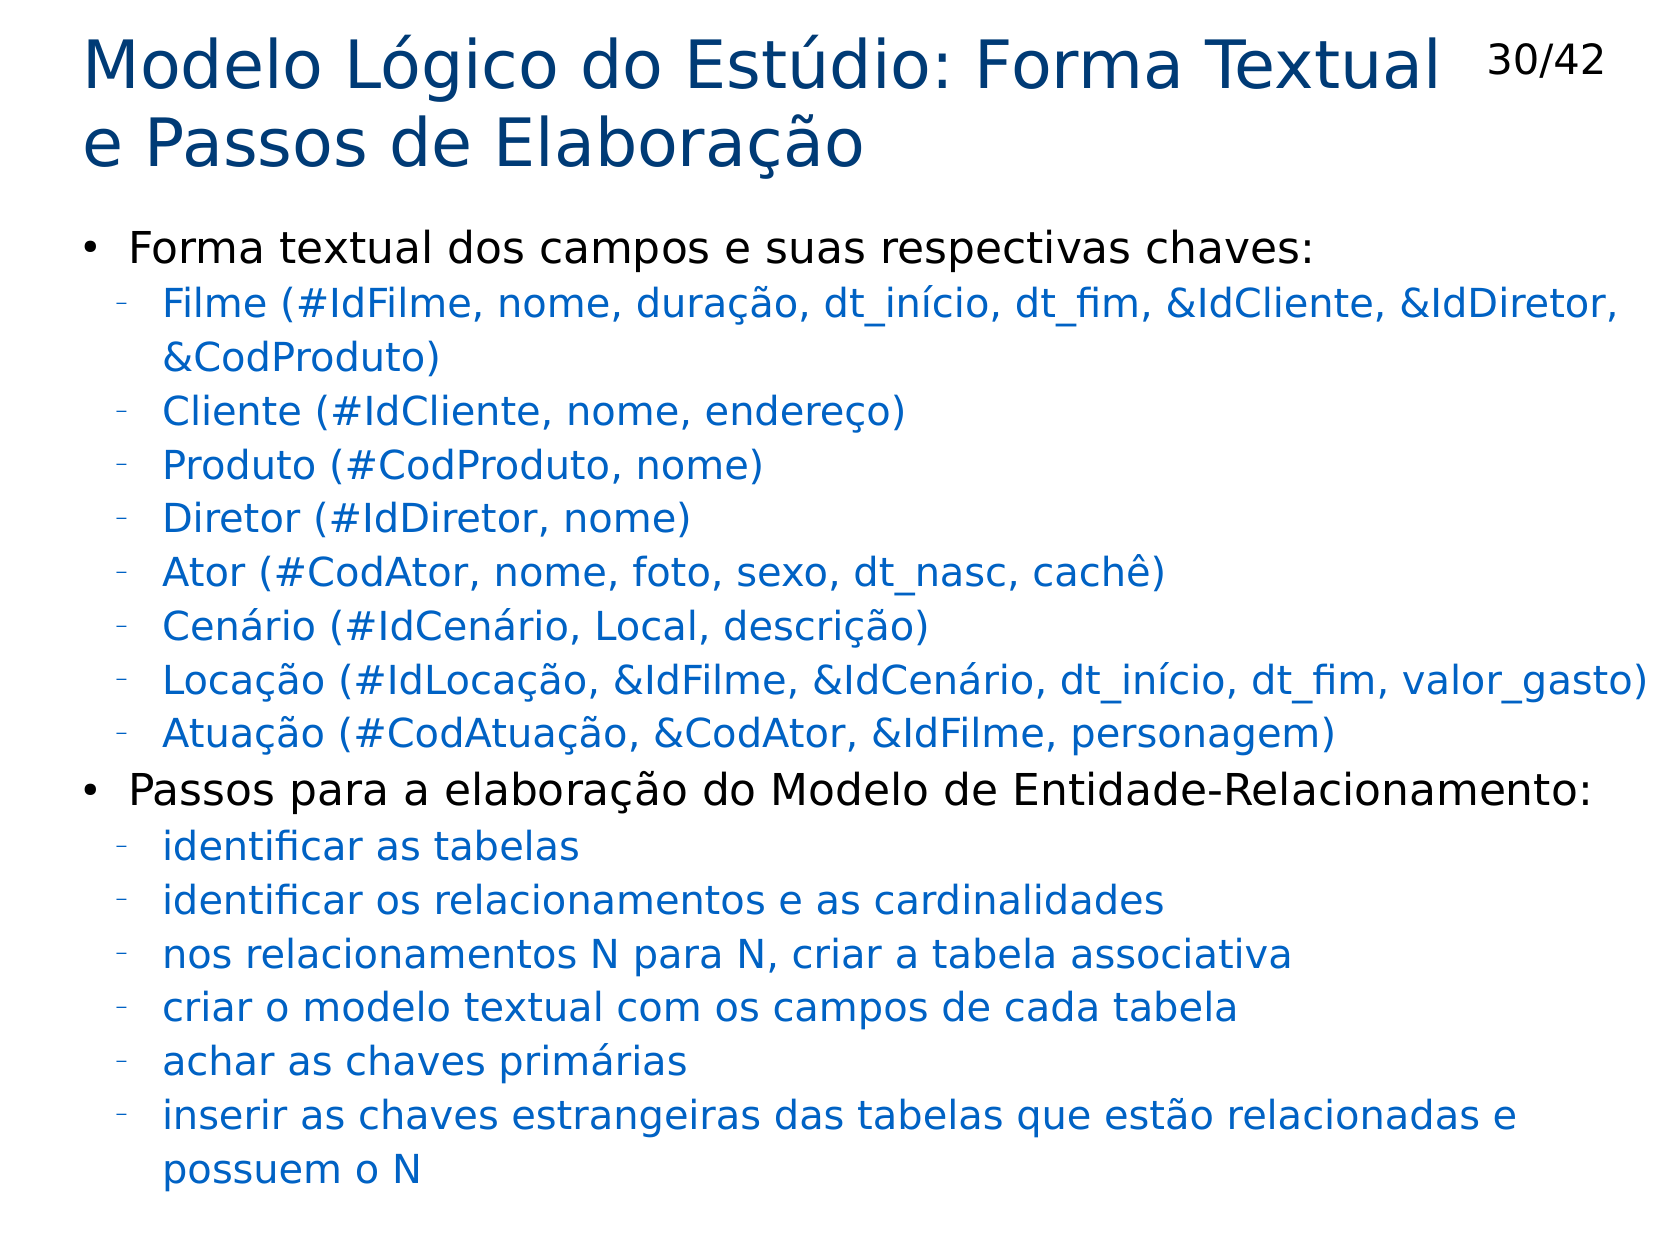

# Modelo Lógico do Estúdio: Forma Textual e Passos de Elaboração
30
Forma textual dos campos e suas respectivas chaves:
Filme (#IdFilme, nome, duração, dt_início, dt_fim, &IdCliente, &IdDiretor, &CodProduto)
Cliente (#IdCliente, nome, endereço)
Produto (#CodProduto, nome)
Diretor (#IdDiretor, nome)
Ator (#CodAtor, nome, foto, sexo, dt_nasc, cachê)
Cenário (#IdCenário, Local, descrição)
Locação (#IdLocação, &IdFilme, &IdCenário, dt_início, dt_fim, valor_gasto)
Atuação (#CodAtuação, &CodAtor, &IdFilme, personagem)
Passos para a elaboração do Modelo de Entidade-Relacionamento:
identificar as tabelas
identificar os relacionamentos e as cardinalidades
nos relacionamentos N para N, criar a tabela associativa
criar o modelo textual com os campos de cada tabela
achar as chaves primárias
inserir as chaves estrangeiras das tabelas que estão relacionadas e possuem o N